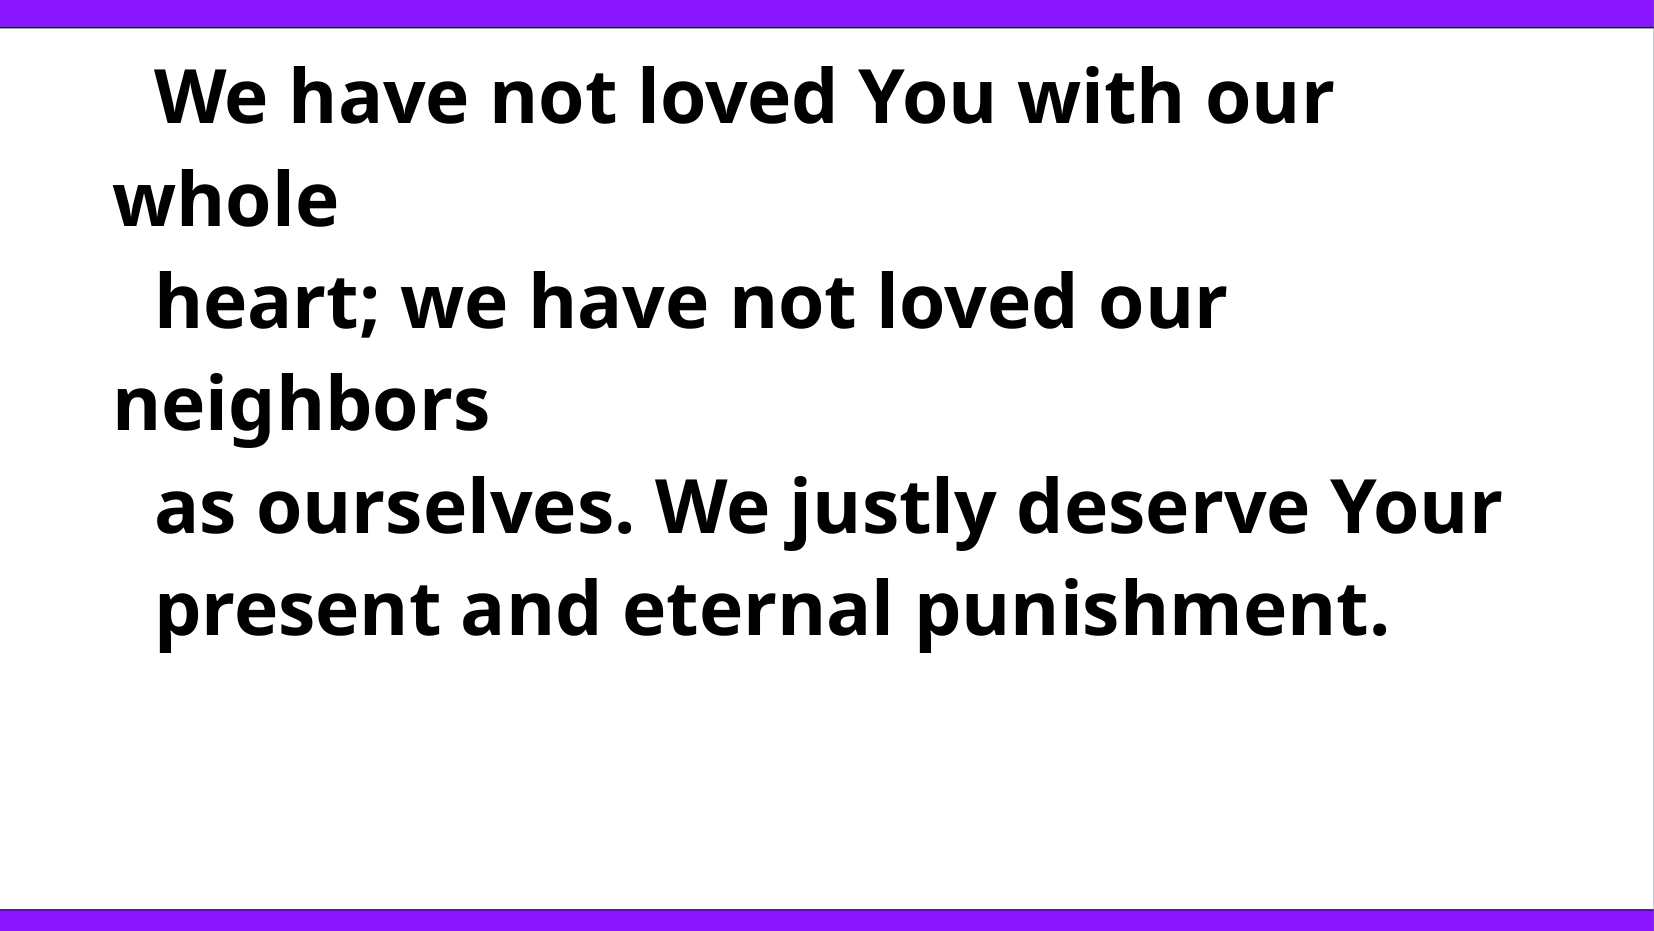

We have not loved You with our whole
 heart; we have not loved our neighbors
 as ourselves. We justly deserve Your
 present and eternal punishment.